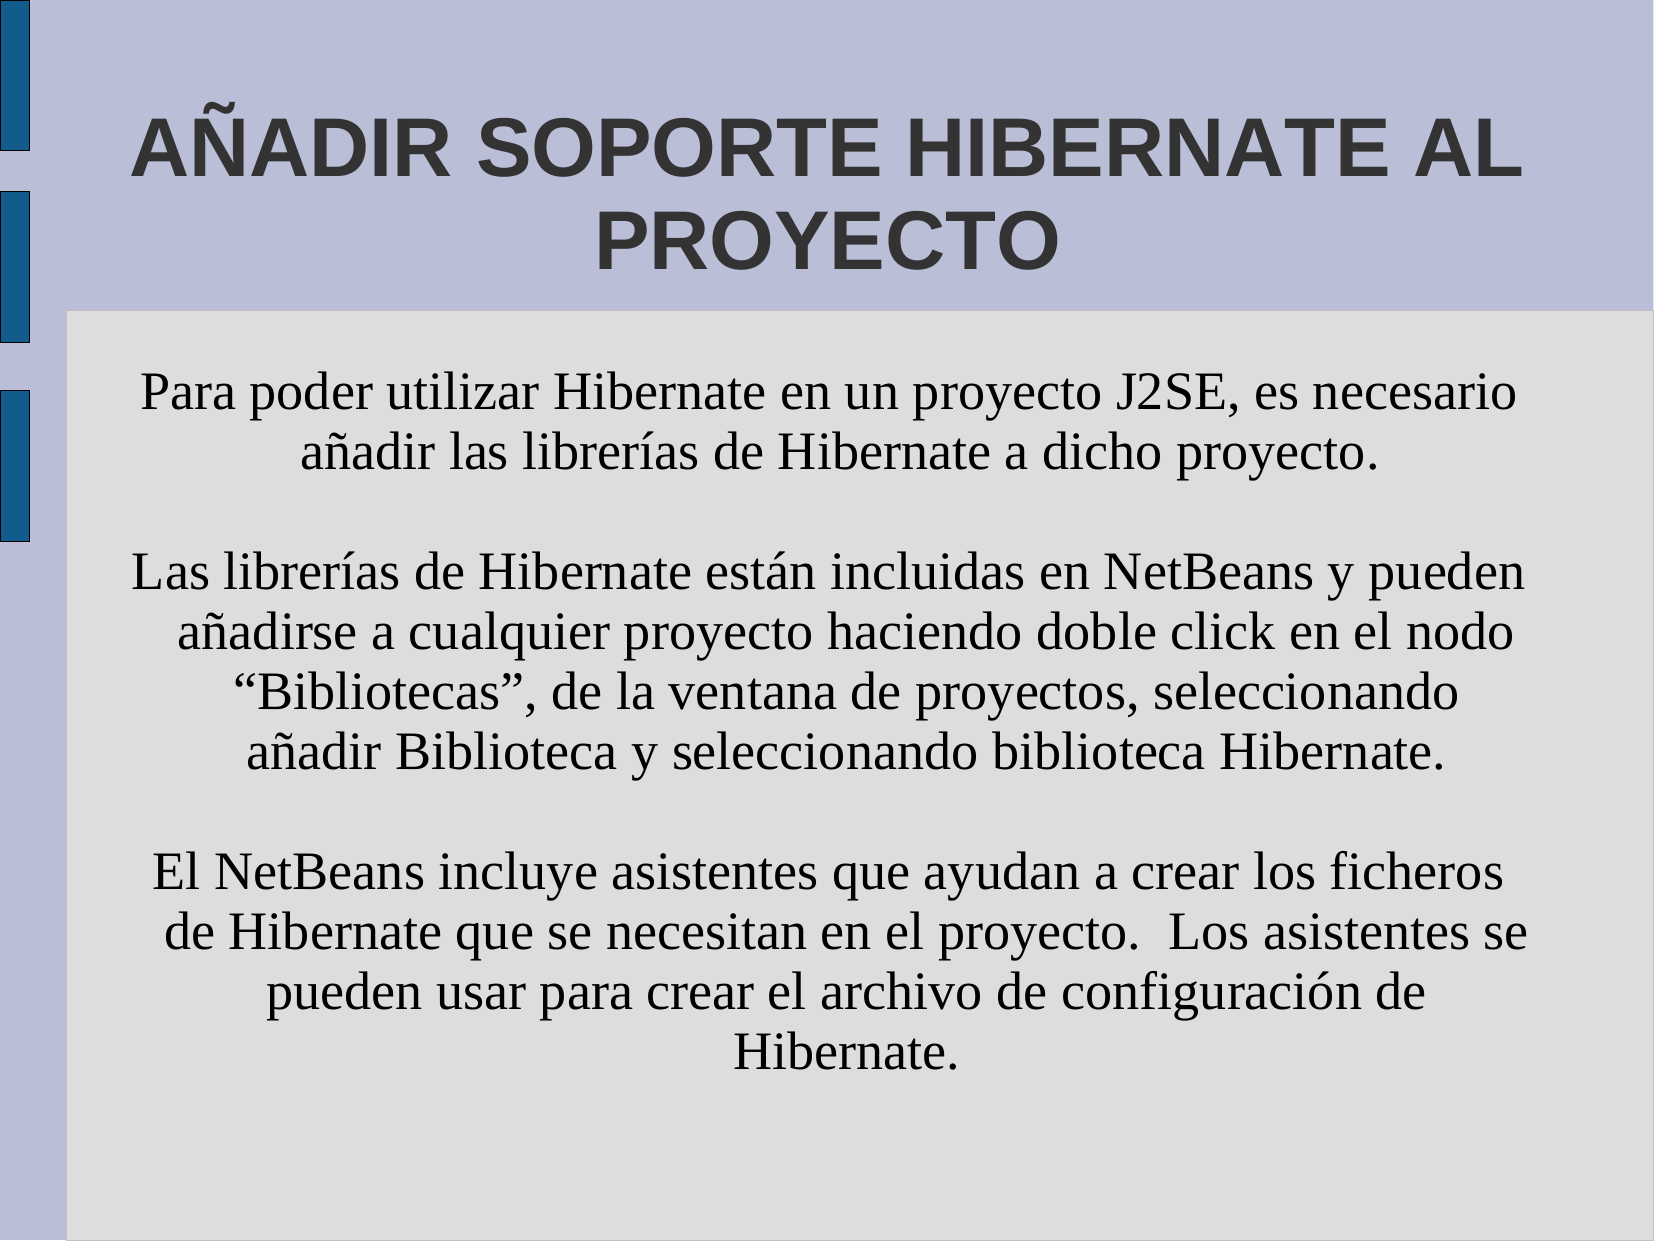

# AÑADIR SOPORTE HIBERNATE AL PROYECTO
Para poder utilizar Hibernate en un proyecto J2SE, es necesario añadir las librerías de Hibernate a dicho proyecto.
Las librerías de Hibernate están incluidas en NetBeans y pueden añadirse a cualquier proyecto haciendo doble click en el nodo “Bibliotecas”, de la ventana de proyectos, seleccionando añadir Biblioteca y seleccionando biblioteca Hibernate.
El NetBeans incluye asistentes que ayudan a crear los ficheros de Hibernate que se necesitan en el proyecto. Los asistentes se pueden usar para crear el archivo de configuración de Hibernate.